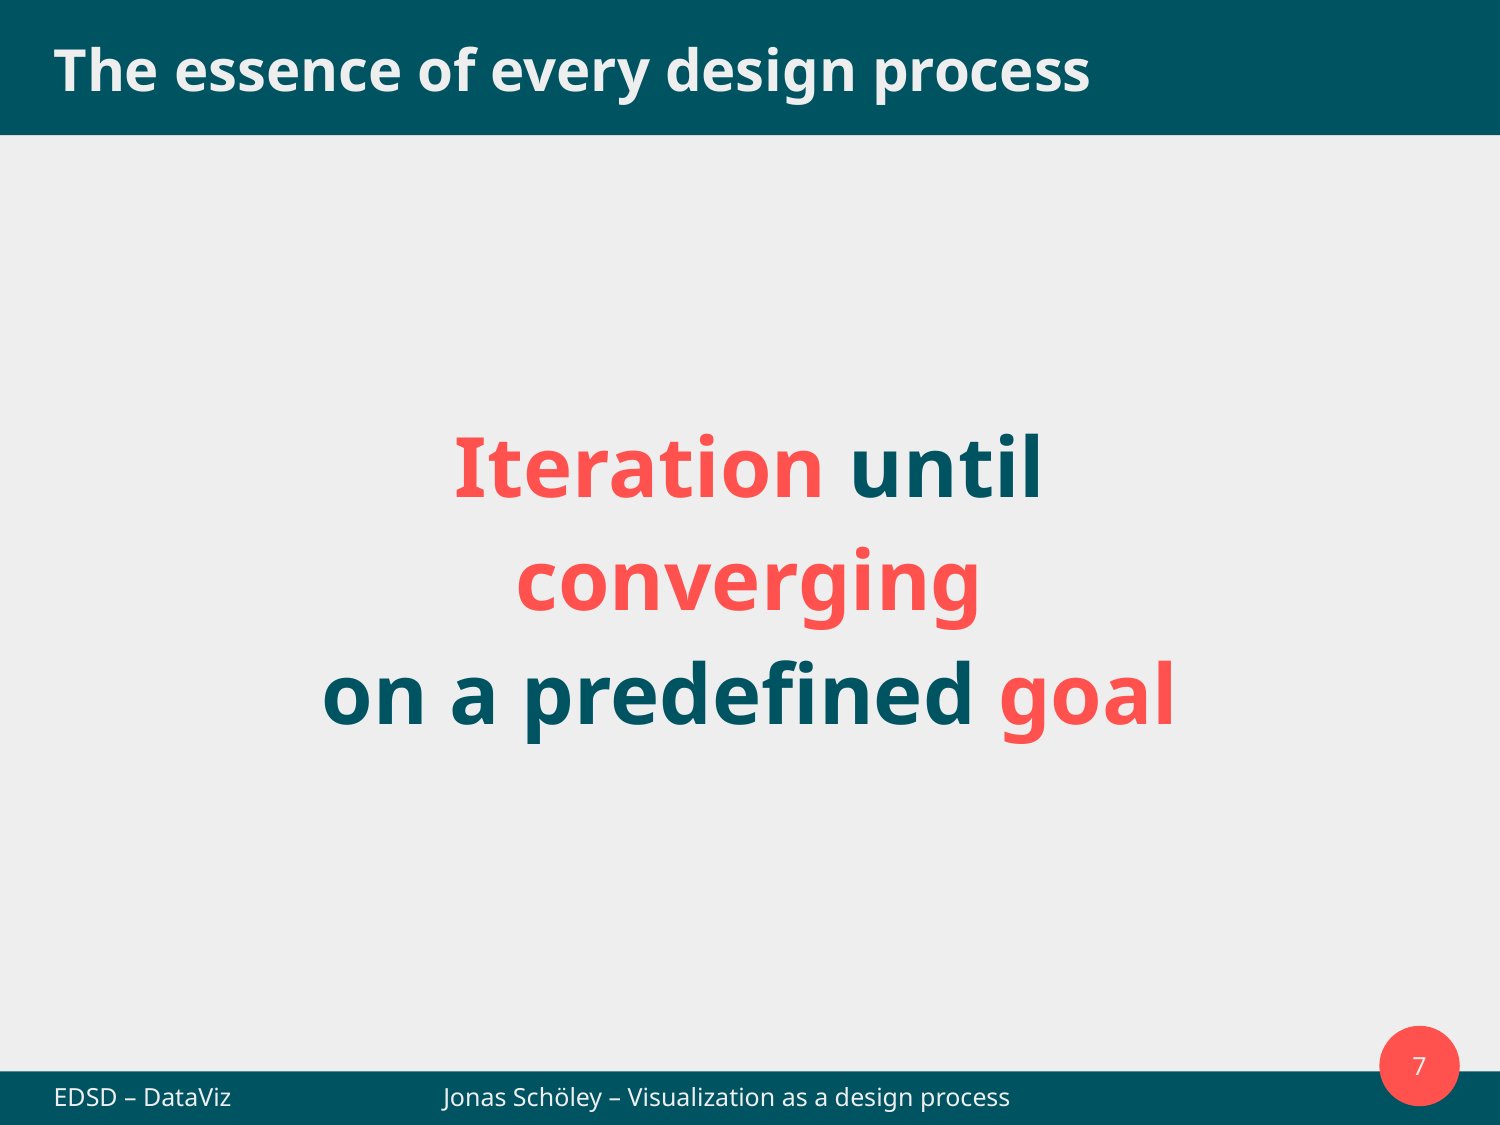

# The essence of every design process
Iteration until converging
on a predefined goal
7
EDSD – DataViz
Jonas Schöley – Visualization as a design process